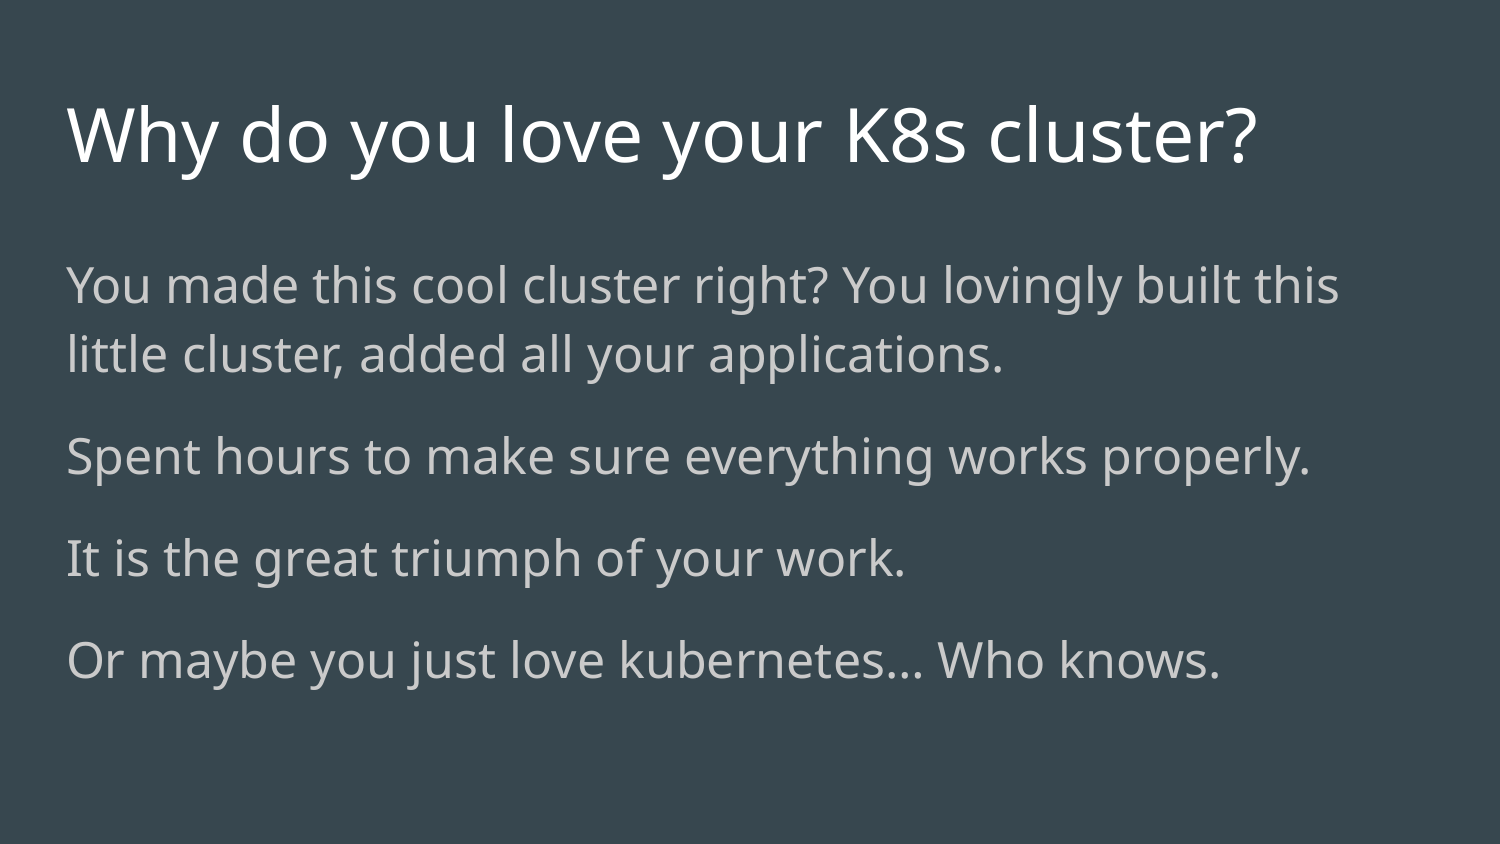

# Why do you love your K8s cluster?
You made this cool cluster right? You lovingly built this little cluster, added all your applications.
Spent hours to make sure everything works properly.
It is the great triumph of your work.
Or maybe you just love kubernetes… Who knows.